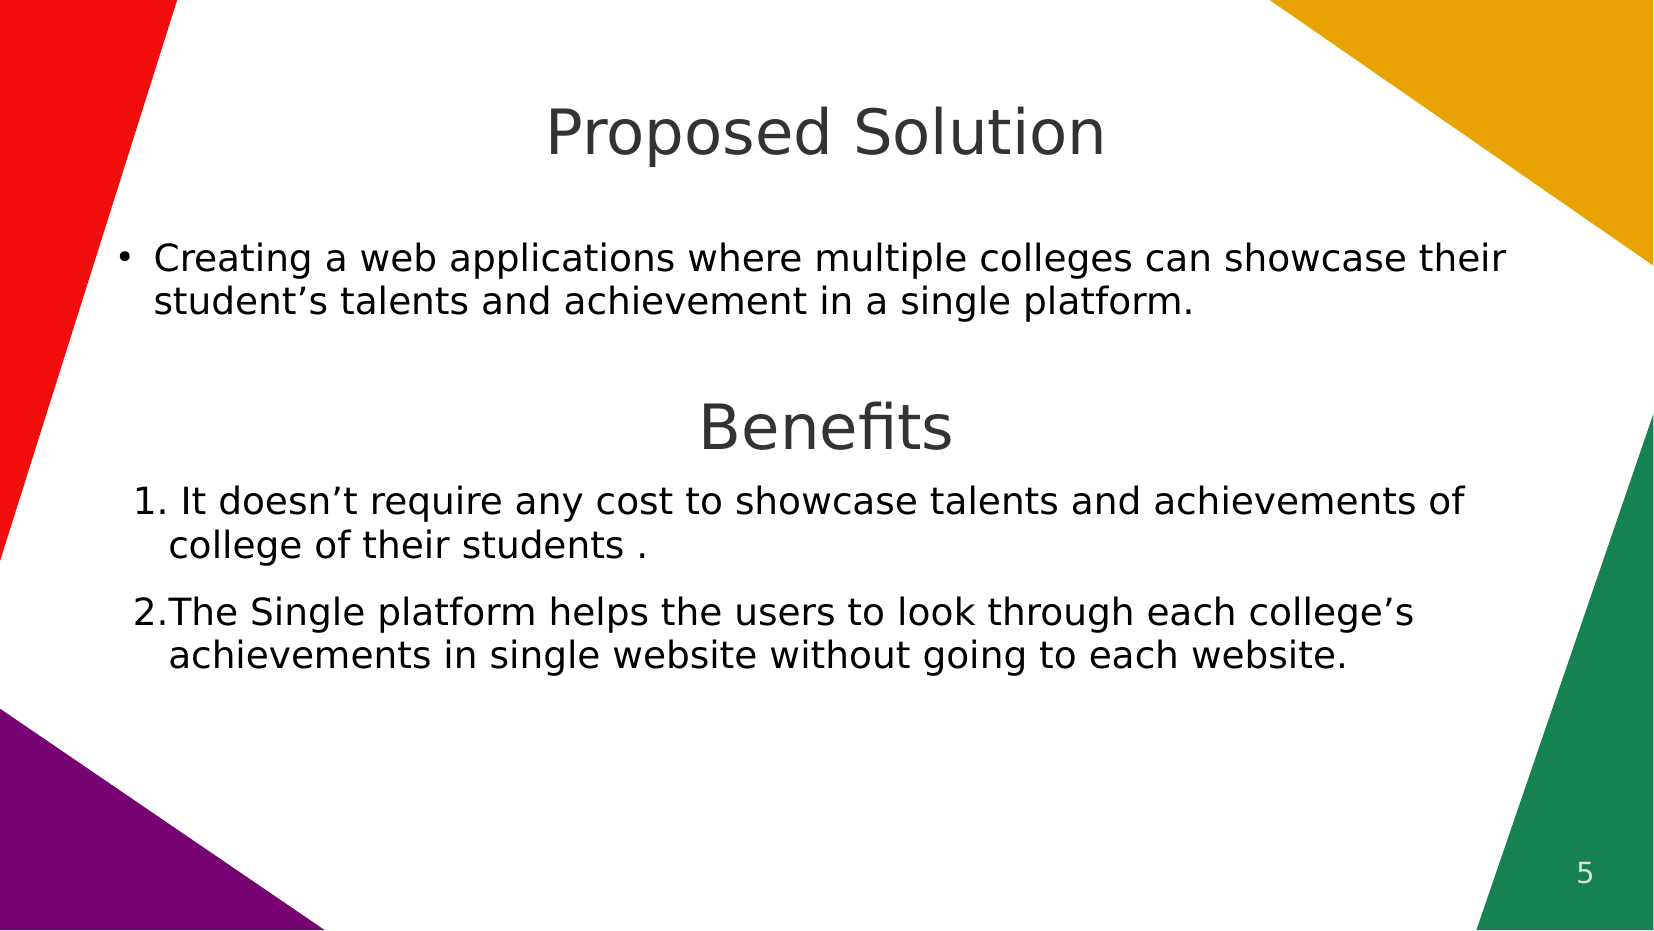

# Proposed Solution
Creating a web applications where multiple colleges can showcase their student’s talents and achievement in a single platform.
Benefits
 It doesn’t require any cost to showcase talents and achievements of college of their students .
The Single platform helps the users to look through each college’s achievements in single website without going to each website.
5